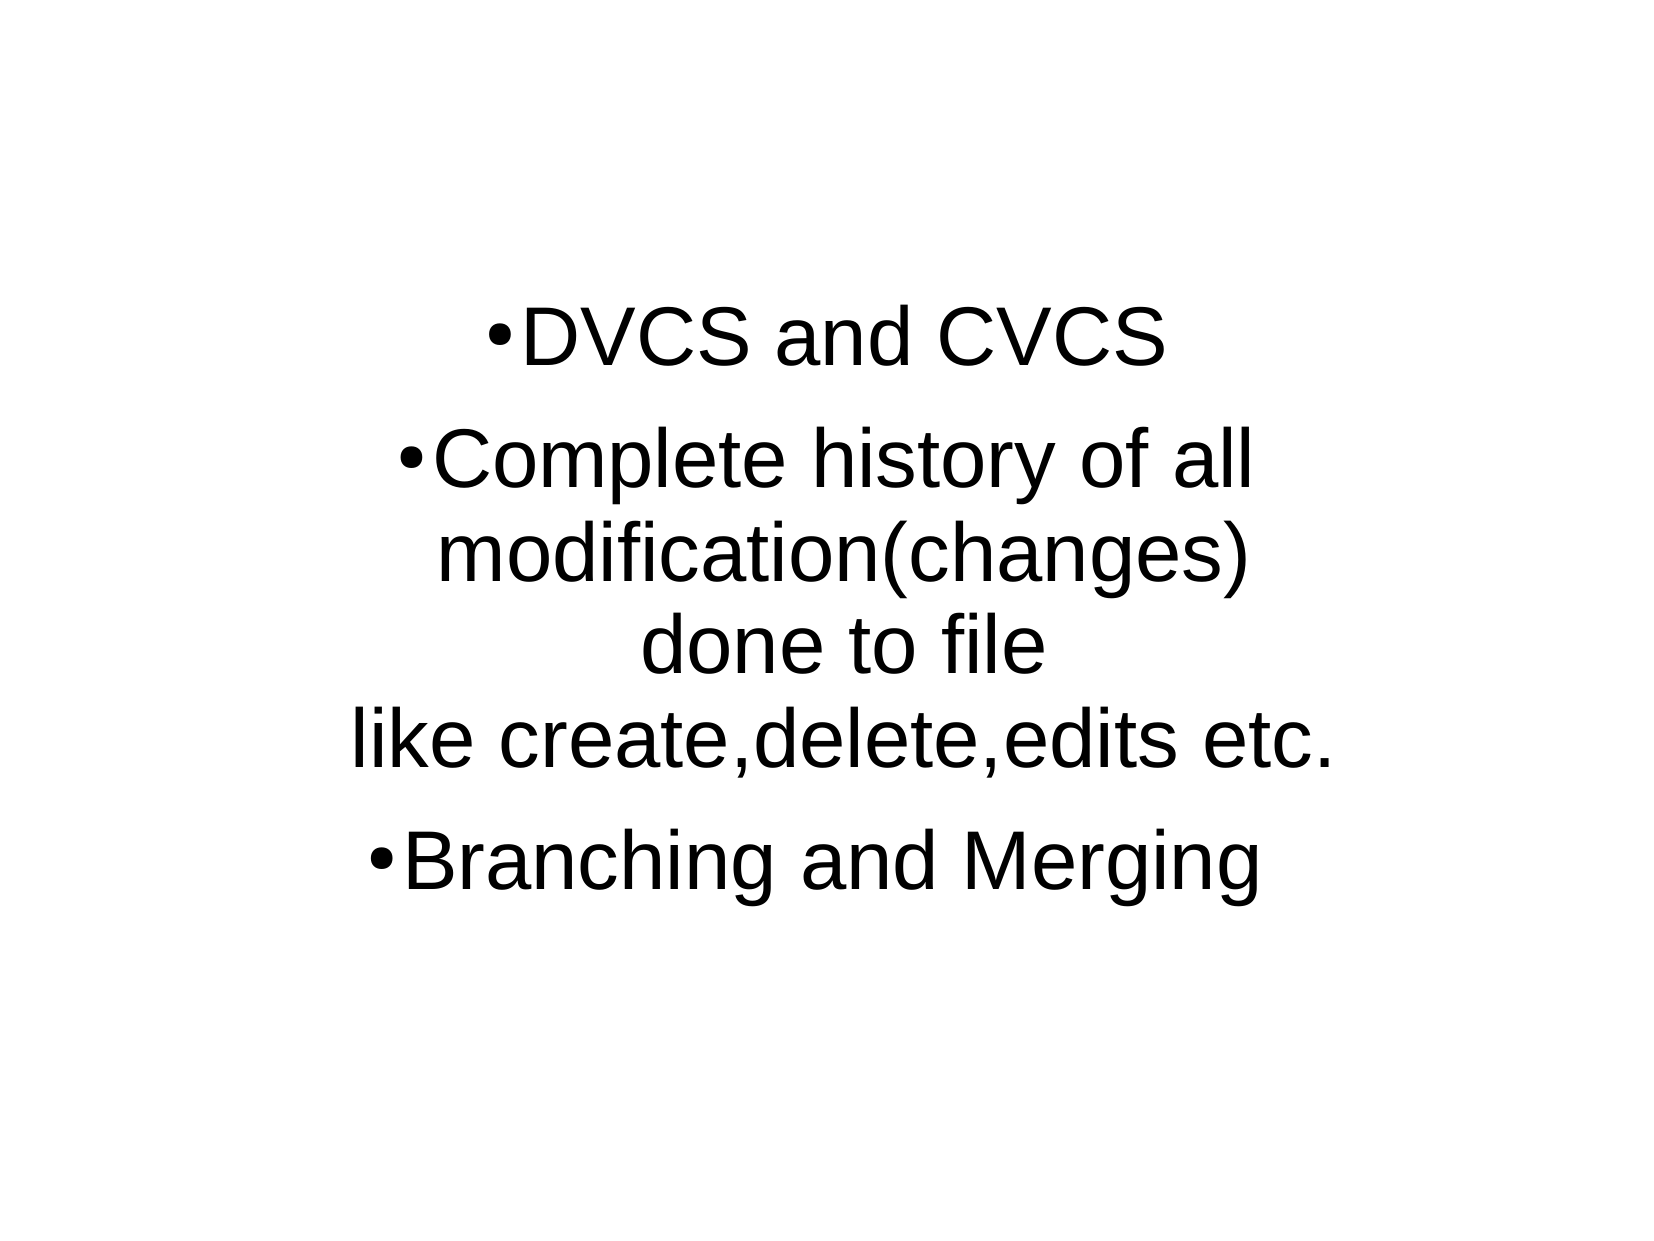

#
DVCS and CVCS
Complete history of all modification(changes)
done to file
like create,delete,edits etc.
Branching and Merging